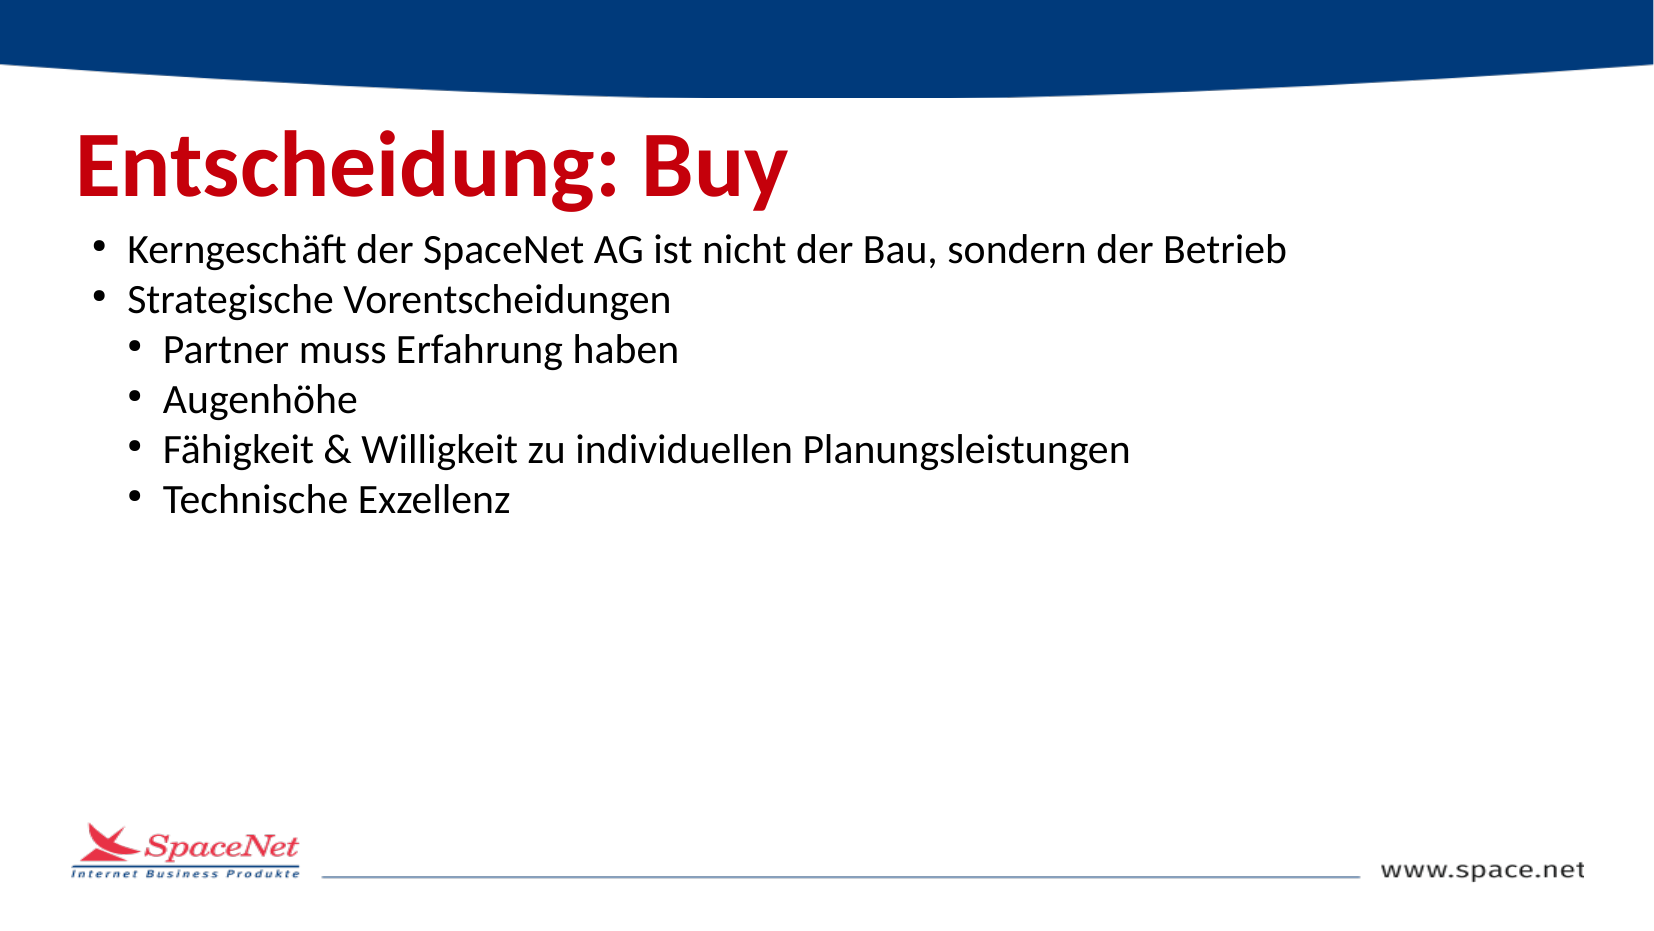

Entscheidung: Buy
Kerngeschäft der SpaceNet AG ist nicht der Bau, sondern der Betrieb
Strategische Vorentscheidungen
Partner muss Erfahrung haben
Augenhöhe
Fähigkeit & Willigkeit zu individuellen Planungsleistungen
Technische Exzellenz